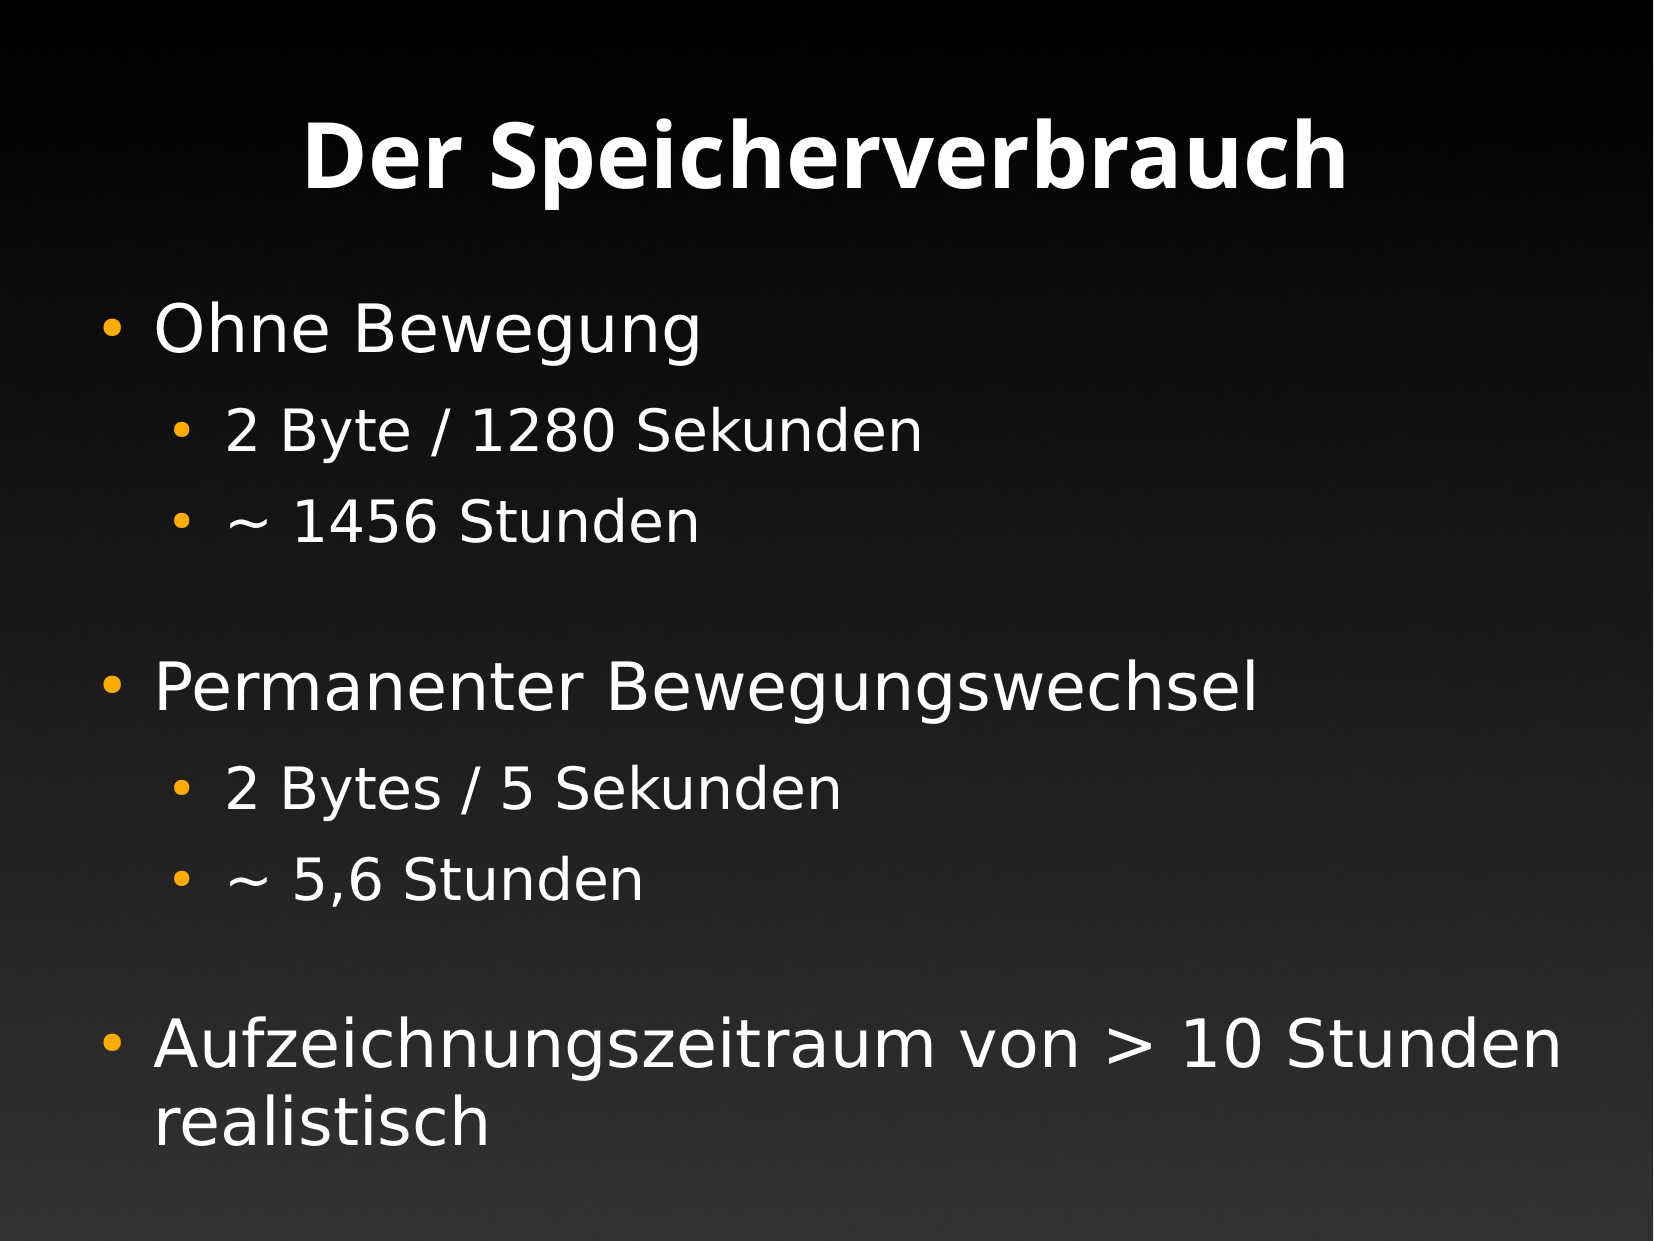

# Der Speicherverbrauch
Ohne Bewegung
2 Byte / 1280 Sekunden
~ 1456 Stunden
Permanenter Bewegungswechsel
2 Bytes / 5 Sekunden
~ 5,6 Stunden
Aufzeichnungszeitraum von > 10 Stunden realistisch